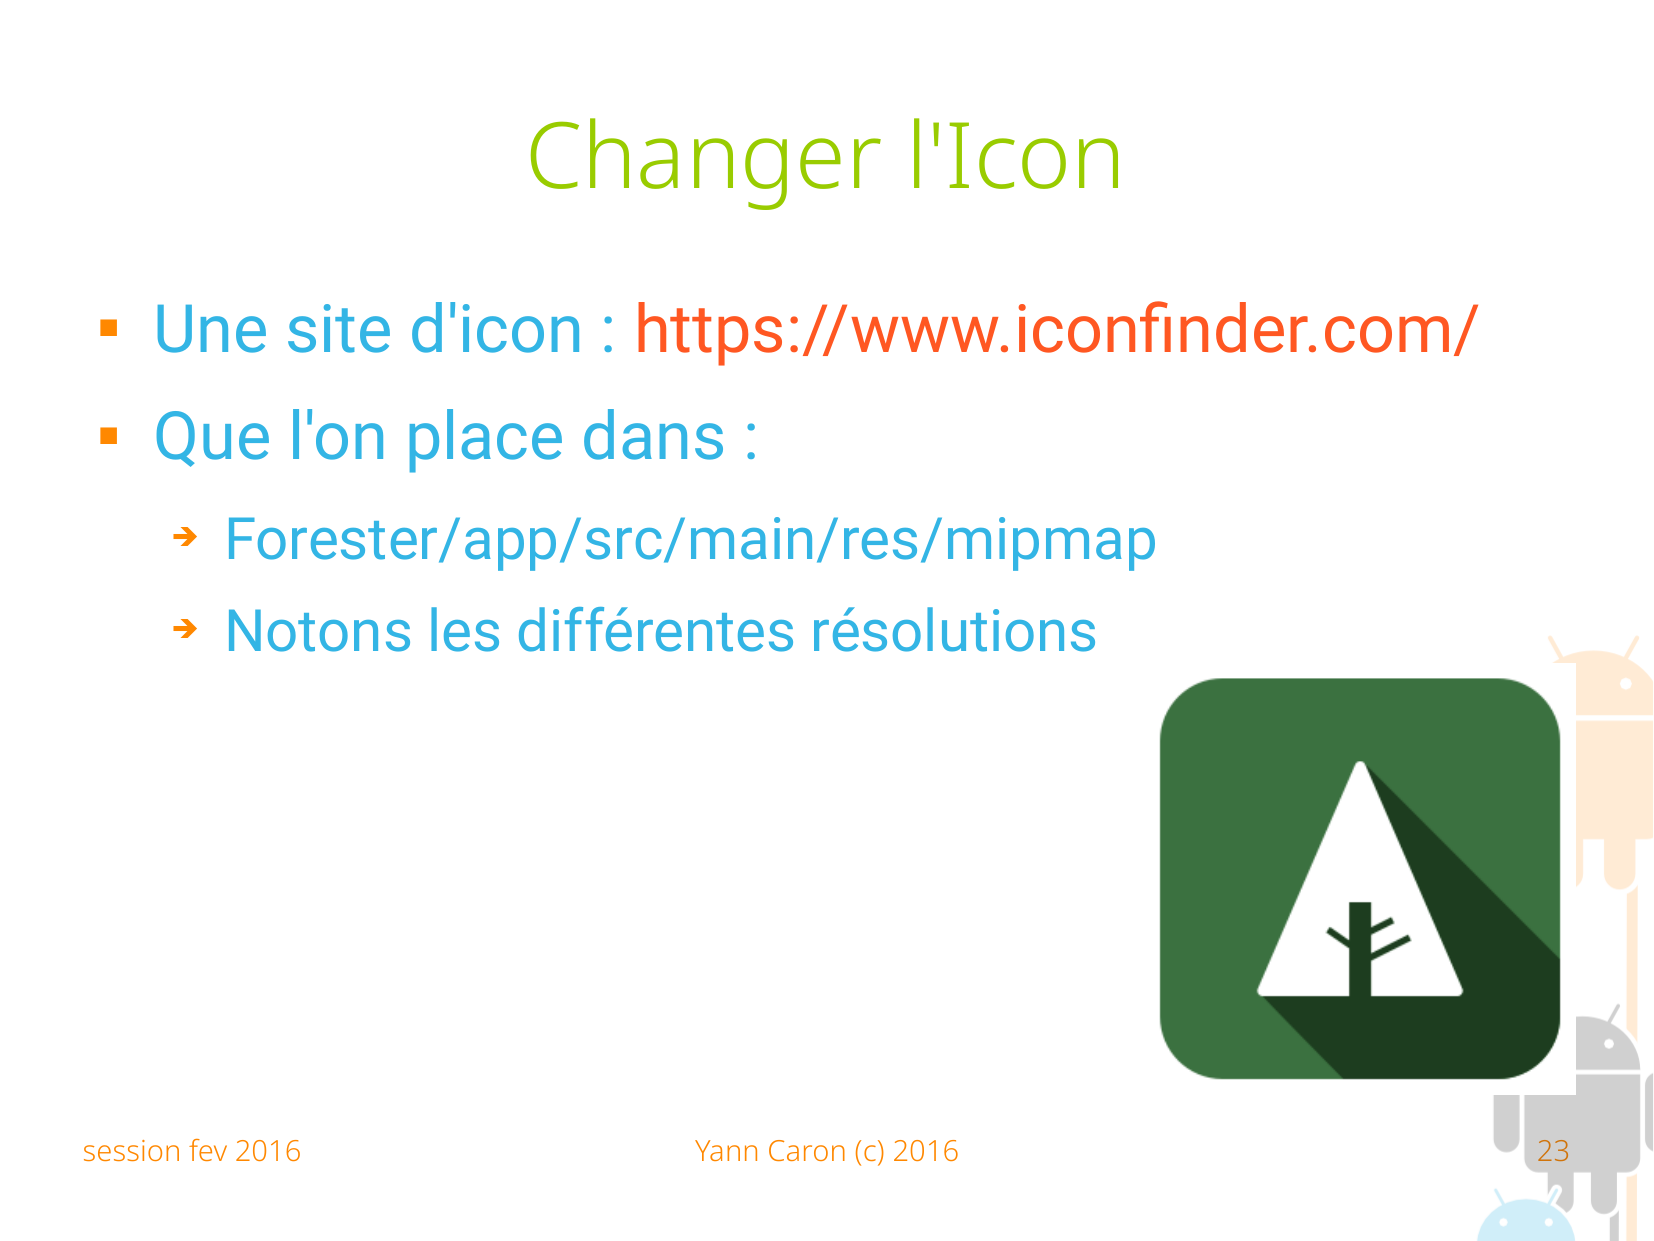

# Changer l'Icon
Une site d'icon : https://www.iconfinder.com/
Que l'on place dans :
Forester/app/src/main/res/mipmap
Notons les différentes résolutions
session fev 2016
Yann Caron (c) 2016
23